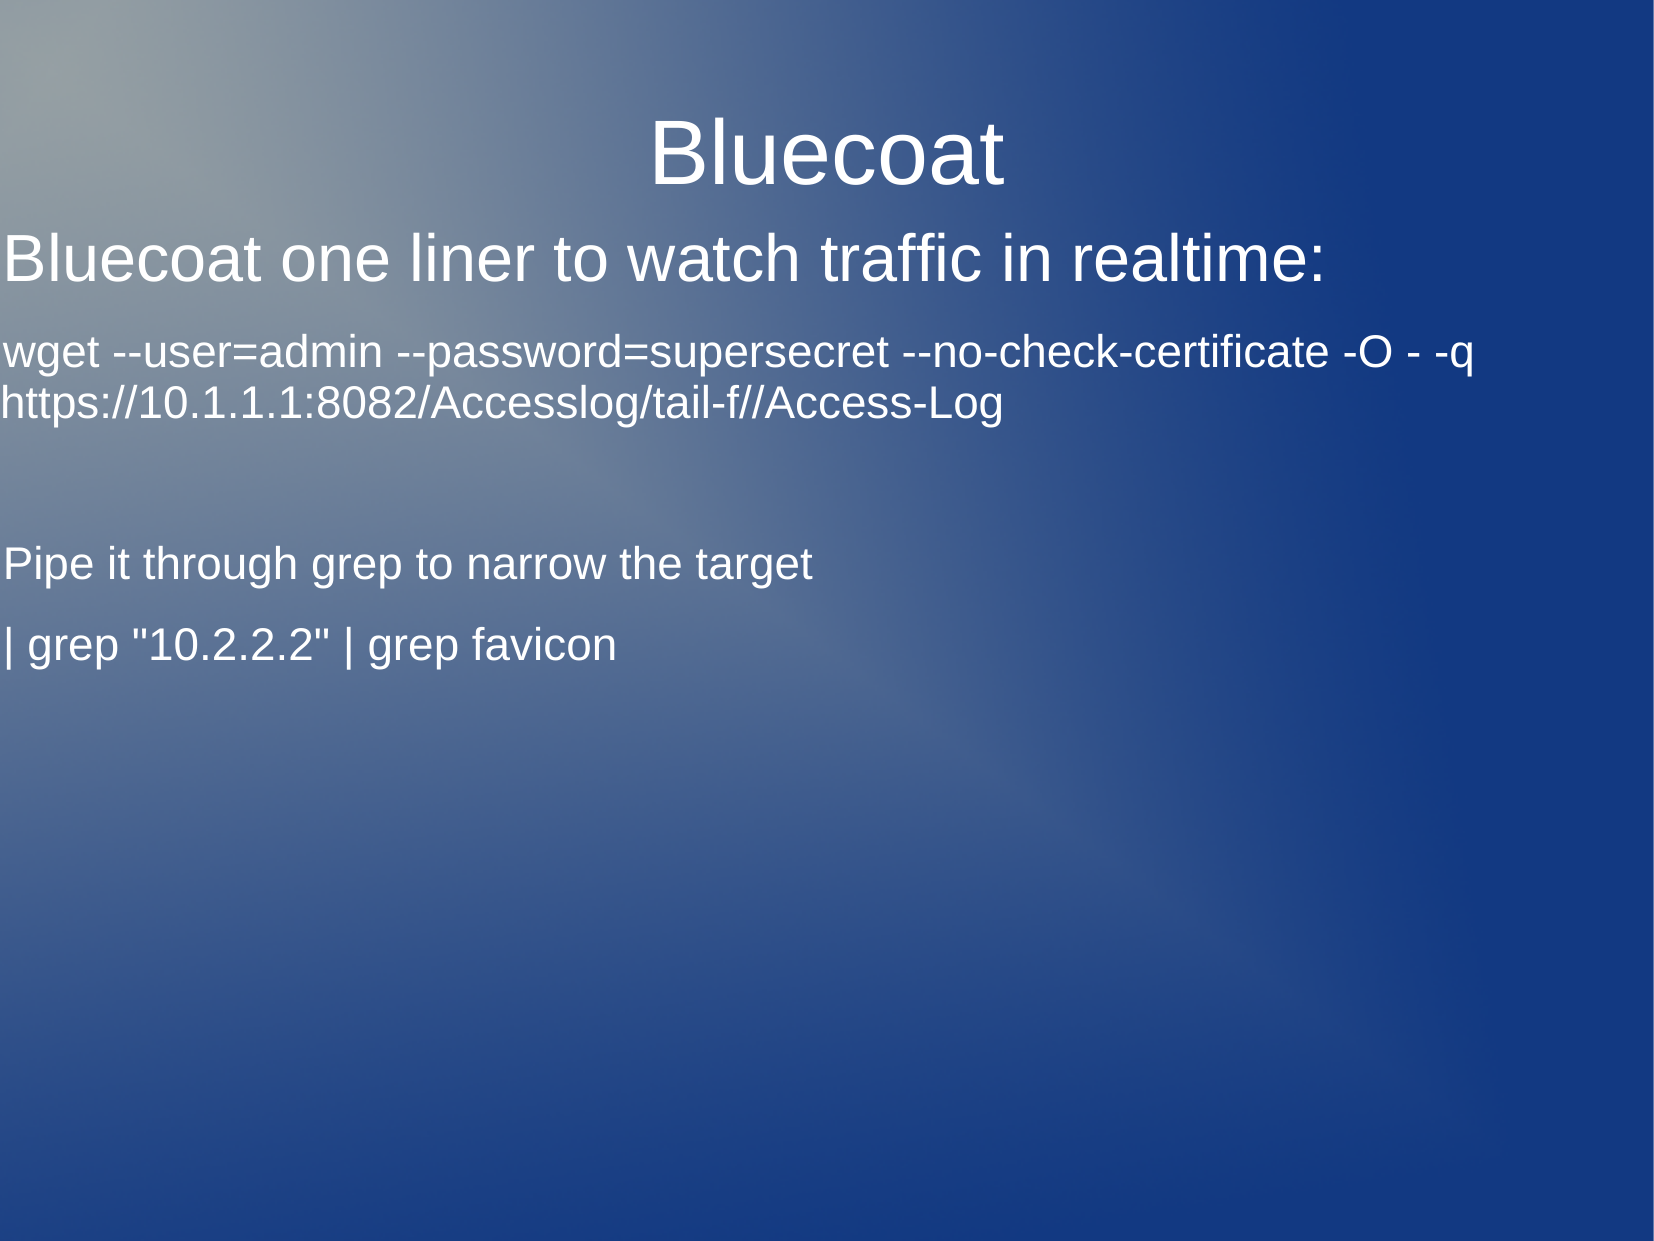

# Bluecoat
Bluecoat one liner to watch traffic in realtime:
wget --user=admin --password=supersecret --no-check-certificate -O - -q https://10.1.1.1:8082/Accesslog/tail-f//Access-Log
Pipe it through grep to narrow the target
| grep "10.2.2.2" | grep favicon